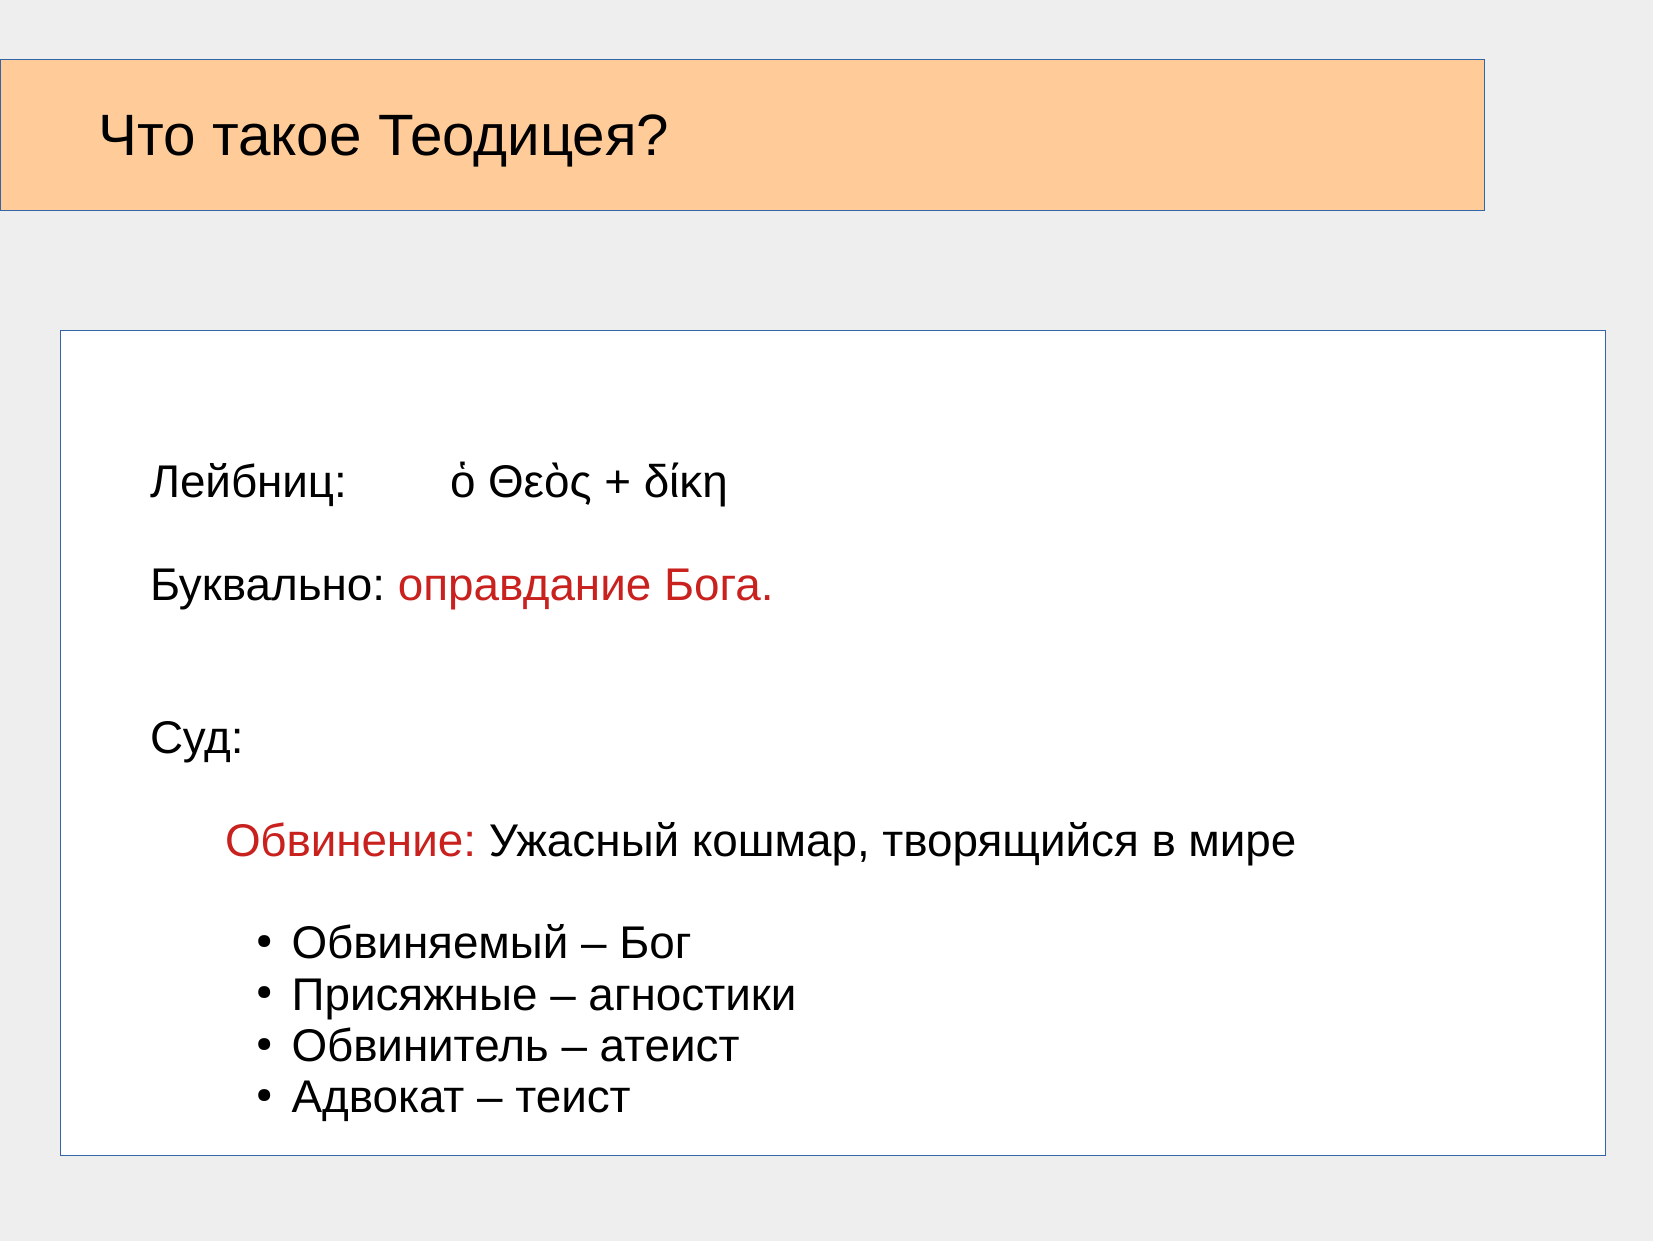

Что такое Теодицея?
Лейбниц: 		ὁ Θεὸς + δίκη
Буквально: оправдание Бога.
Суд:
	Обвинение: Ужасный кошмар, творящийся в мире
Обвиняемый – Бог
Присяжные – агностики
Обвинитель – атеист
Адвокат – теист